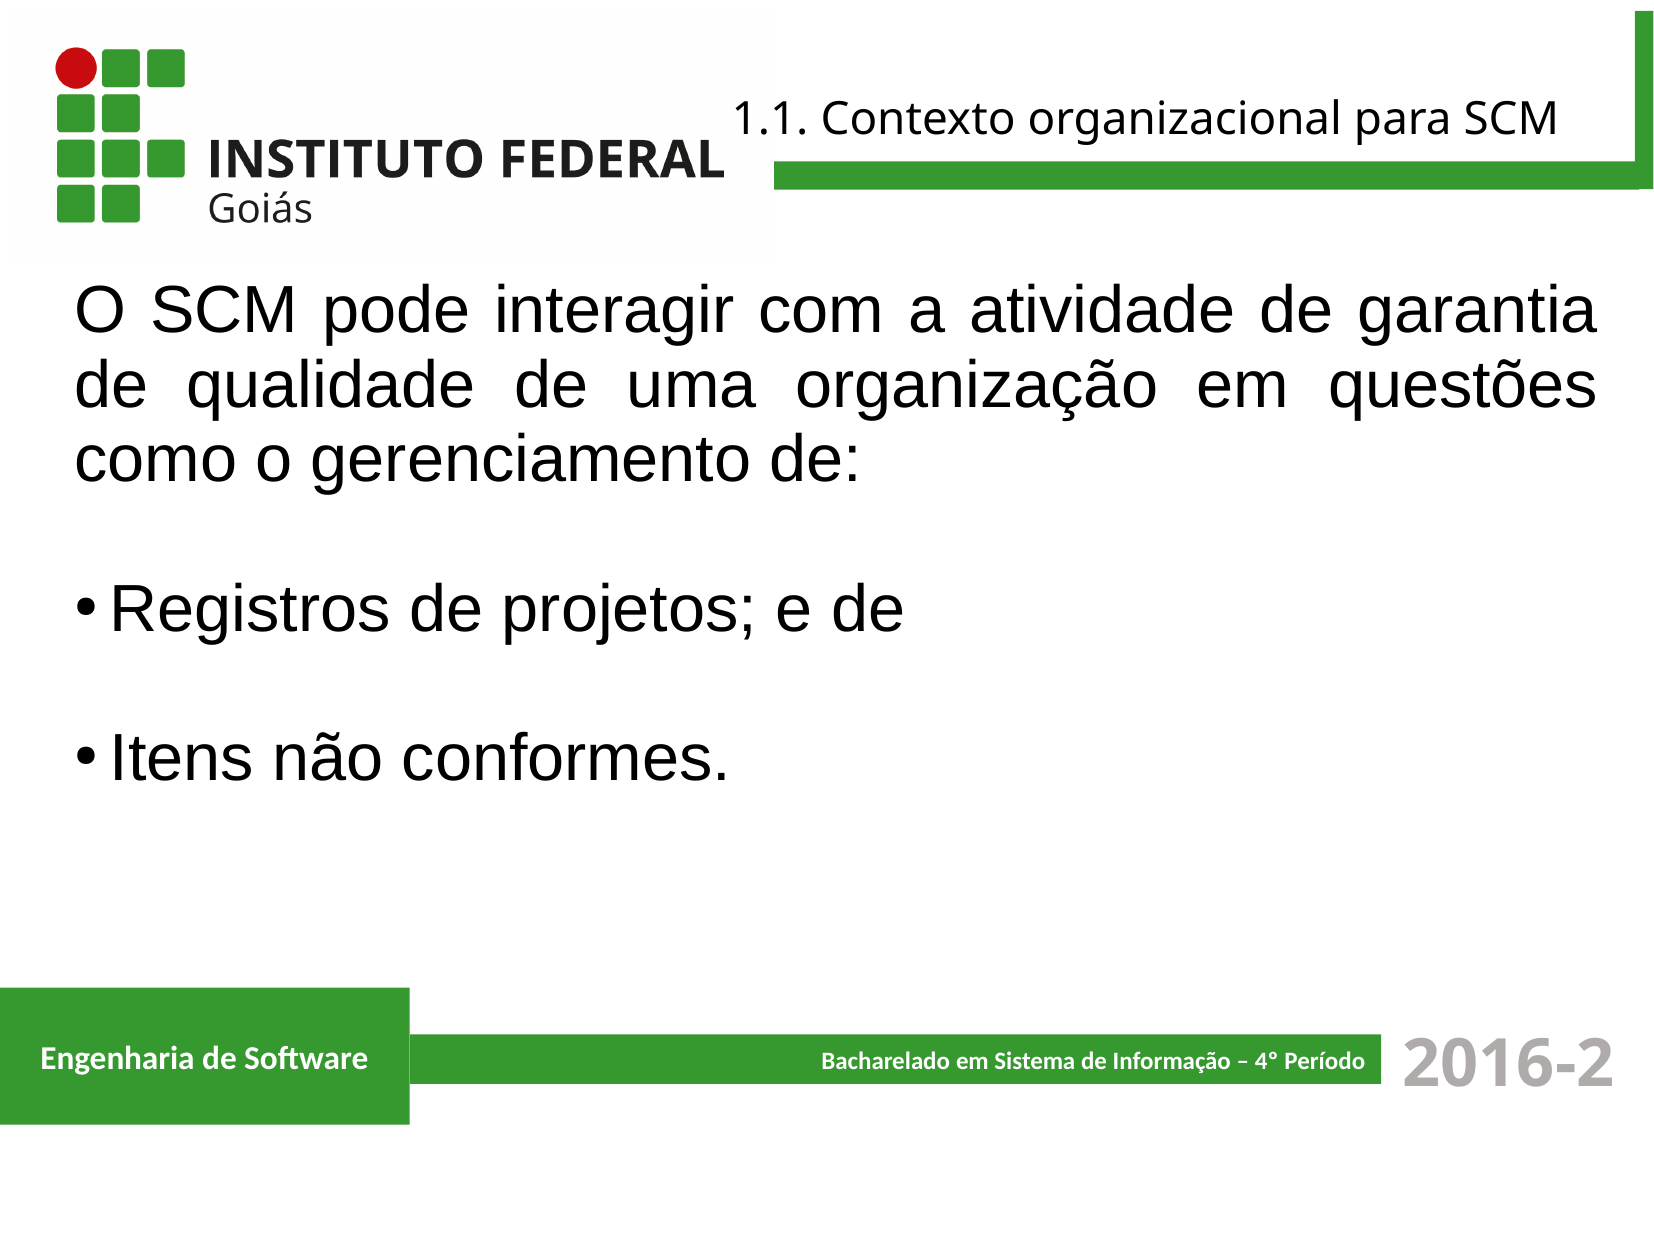

1.1. Contexto organizacional para SCM
O SCM pode interagir com a atividade de garantia de qualidade de uma organização em questões como o gerenciamento de:
Registros de projetos; e de
Itens não conformes.
Engenharia de Software
2016-2
Bacharelado em Sistema de Informação – 4º Período